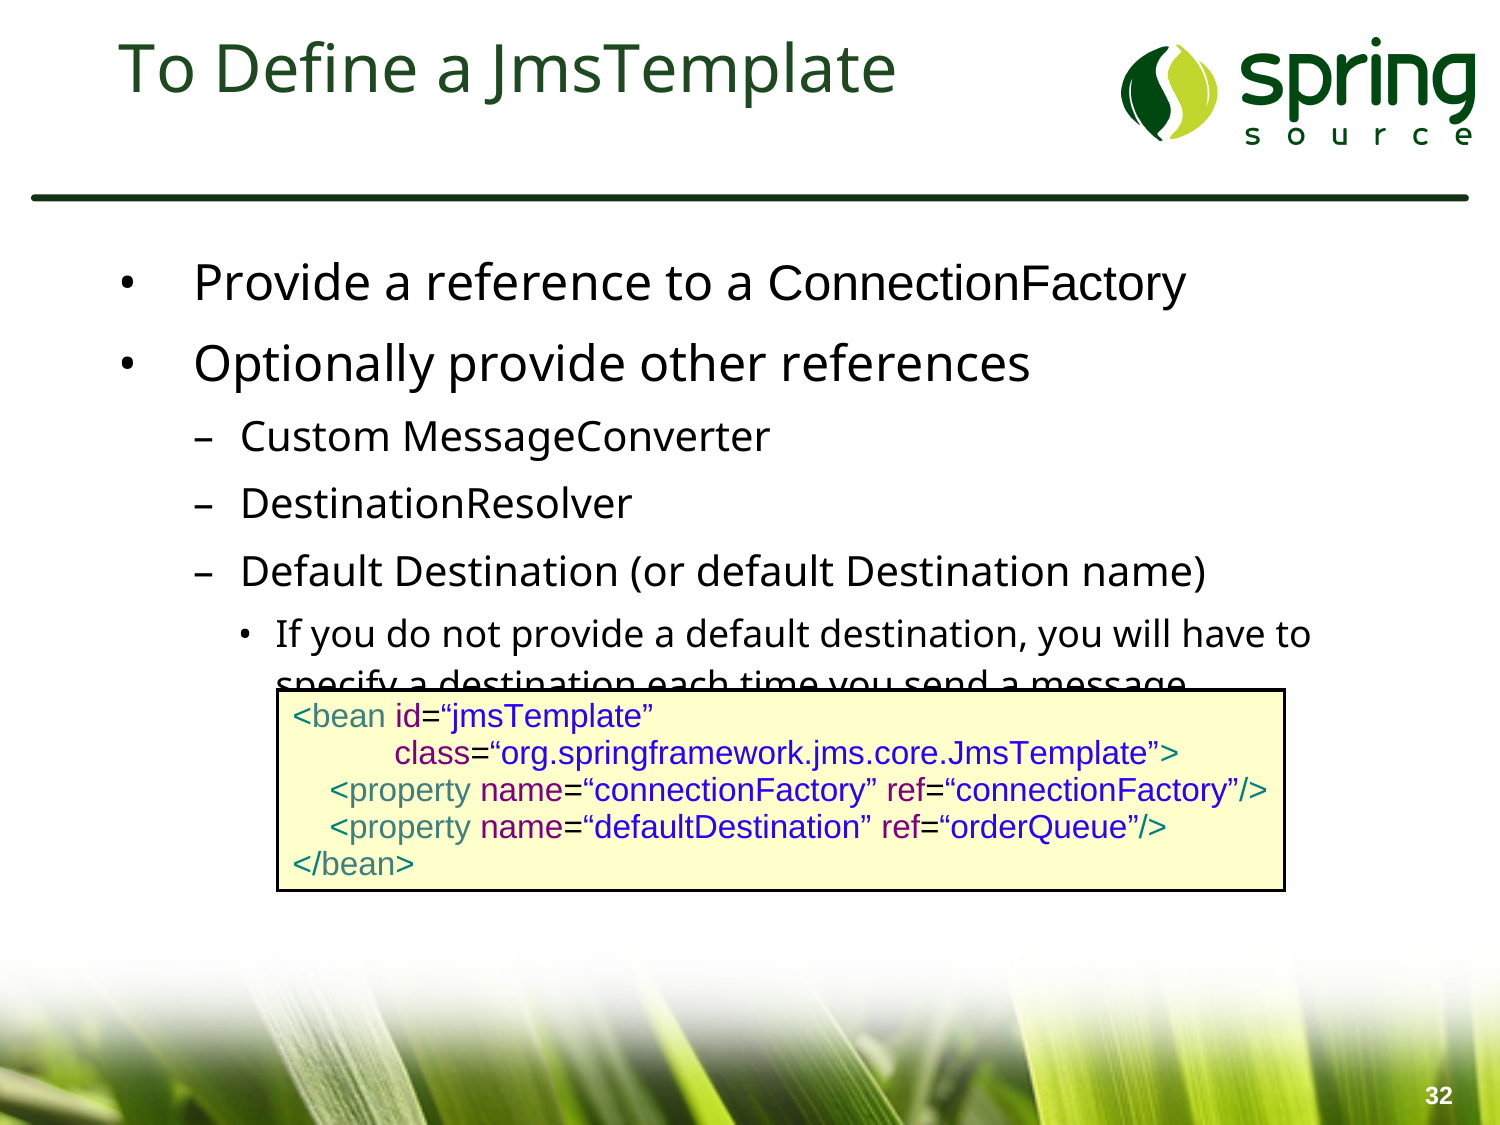

To Define a JmsTemplate
# Provide a reference to a ConnectionFactory
Optionally provide other references
Custom MessageConverter
DestinationResolver
Default Destination (or default Destination name)
If you do not provide a default destination, you will have to specify a destination each time you send a message
<bean id=“jmsTemplate”
 class=“org.springframework.jms.core.JmsTemplate”>
 <property name=“connectionFactory” ref=“connectionFactory”/>
 <property name=“defaultDestination” ref=“orderQueue”/>
</bean>